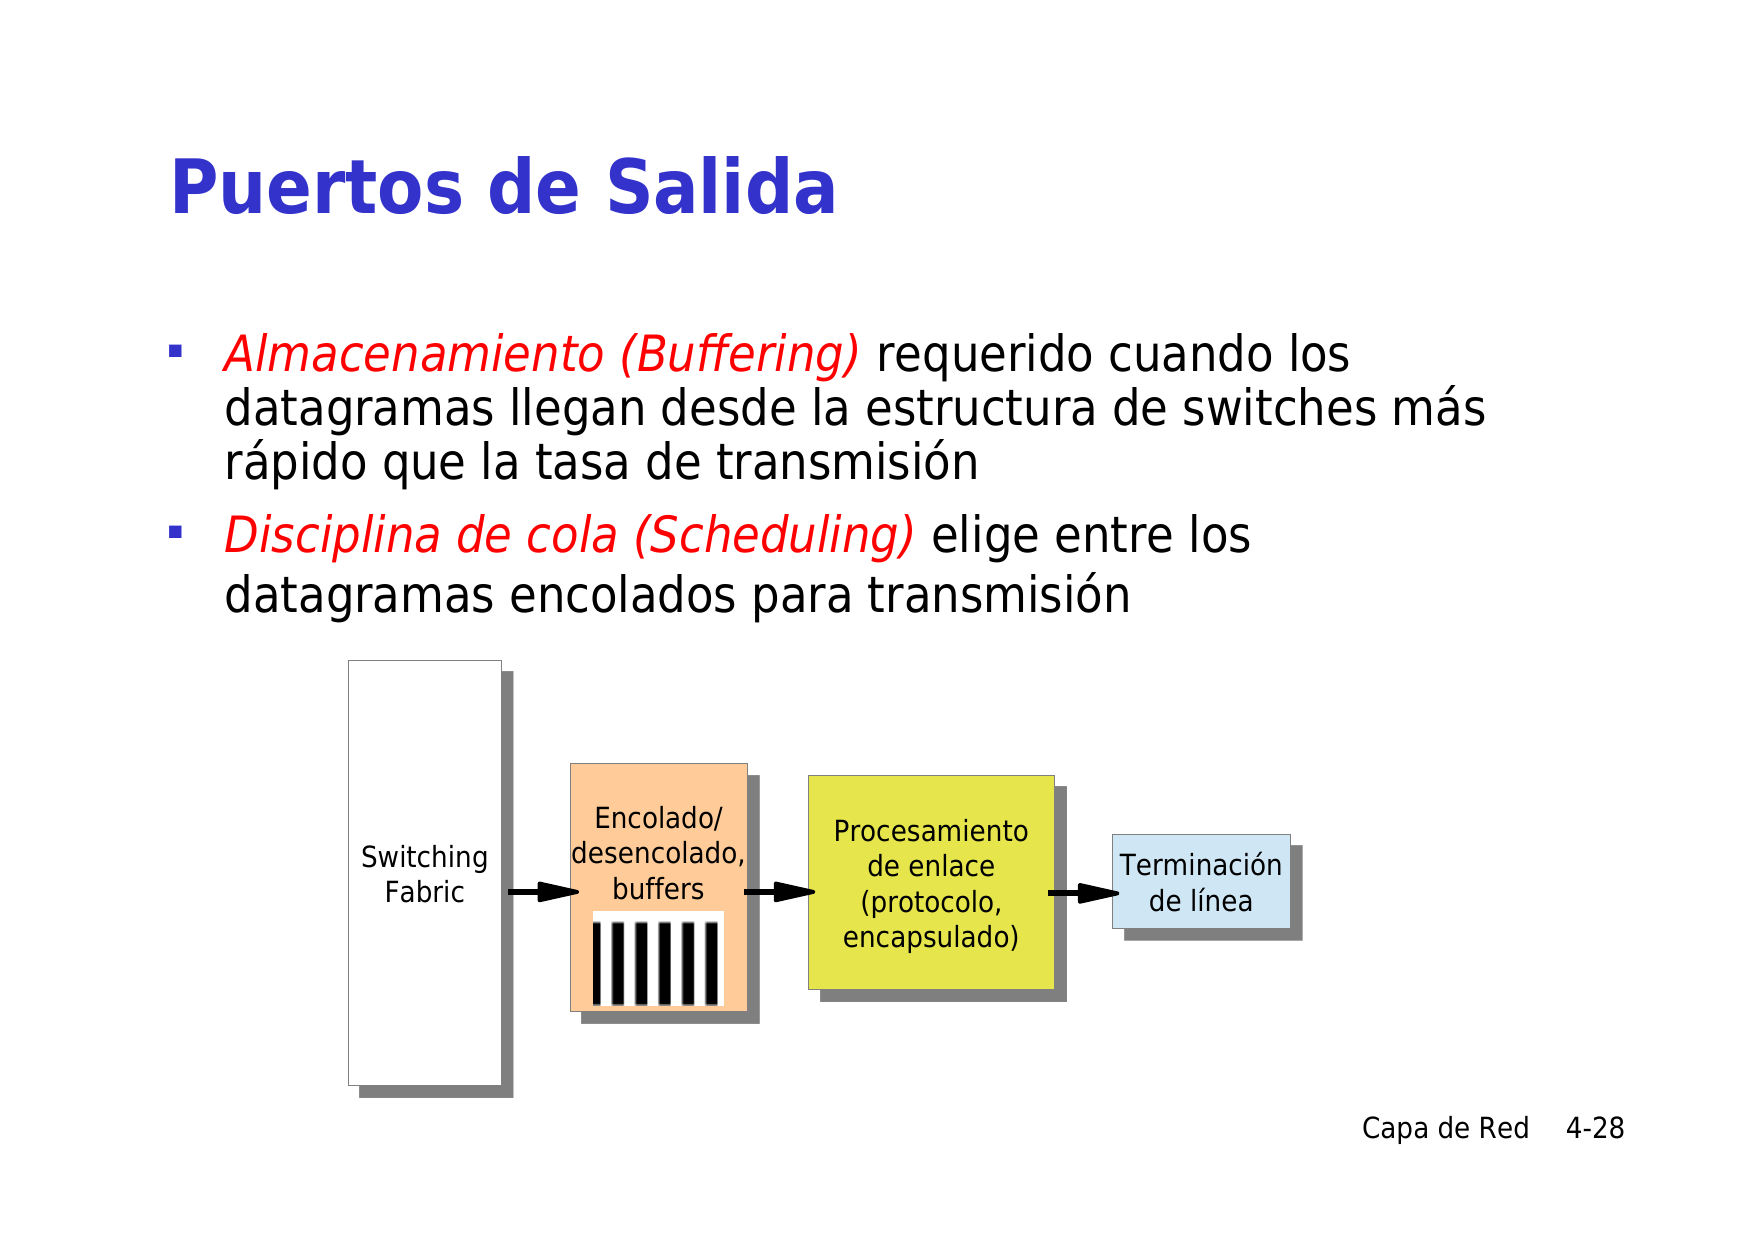

# Puertos de Salida
Almacenamiento (Buffering) requerido cuando los datagramas llegan desde la estructura de switches más rápido que la tasa de transmisión
Disciplina de cola (Scheduling) elige entre los datagramas encolados para transmisión
Switching
Fabric
Encolado/
desencolado,
buffers
Procesamiento
de enlace
(protocolo,
encapsulado)
Terminación
de línea